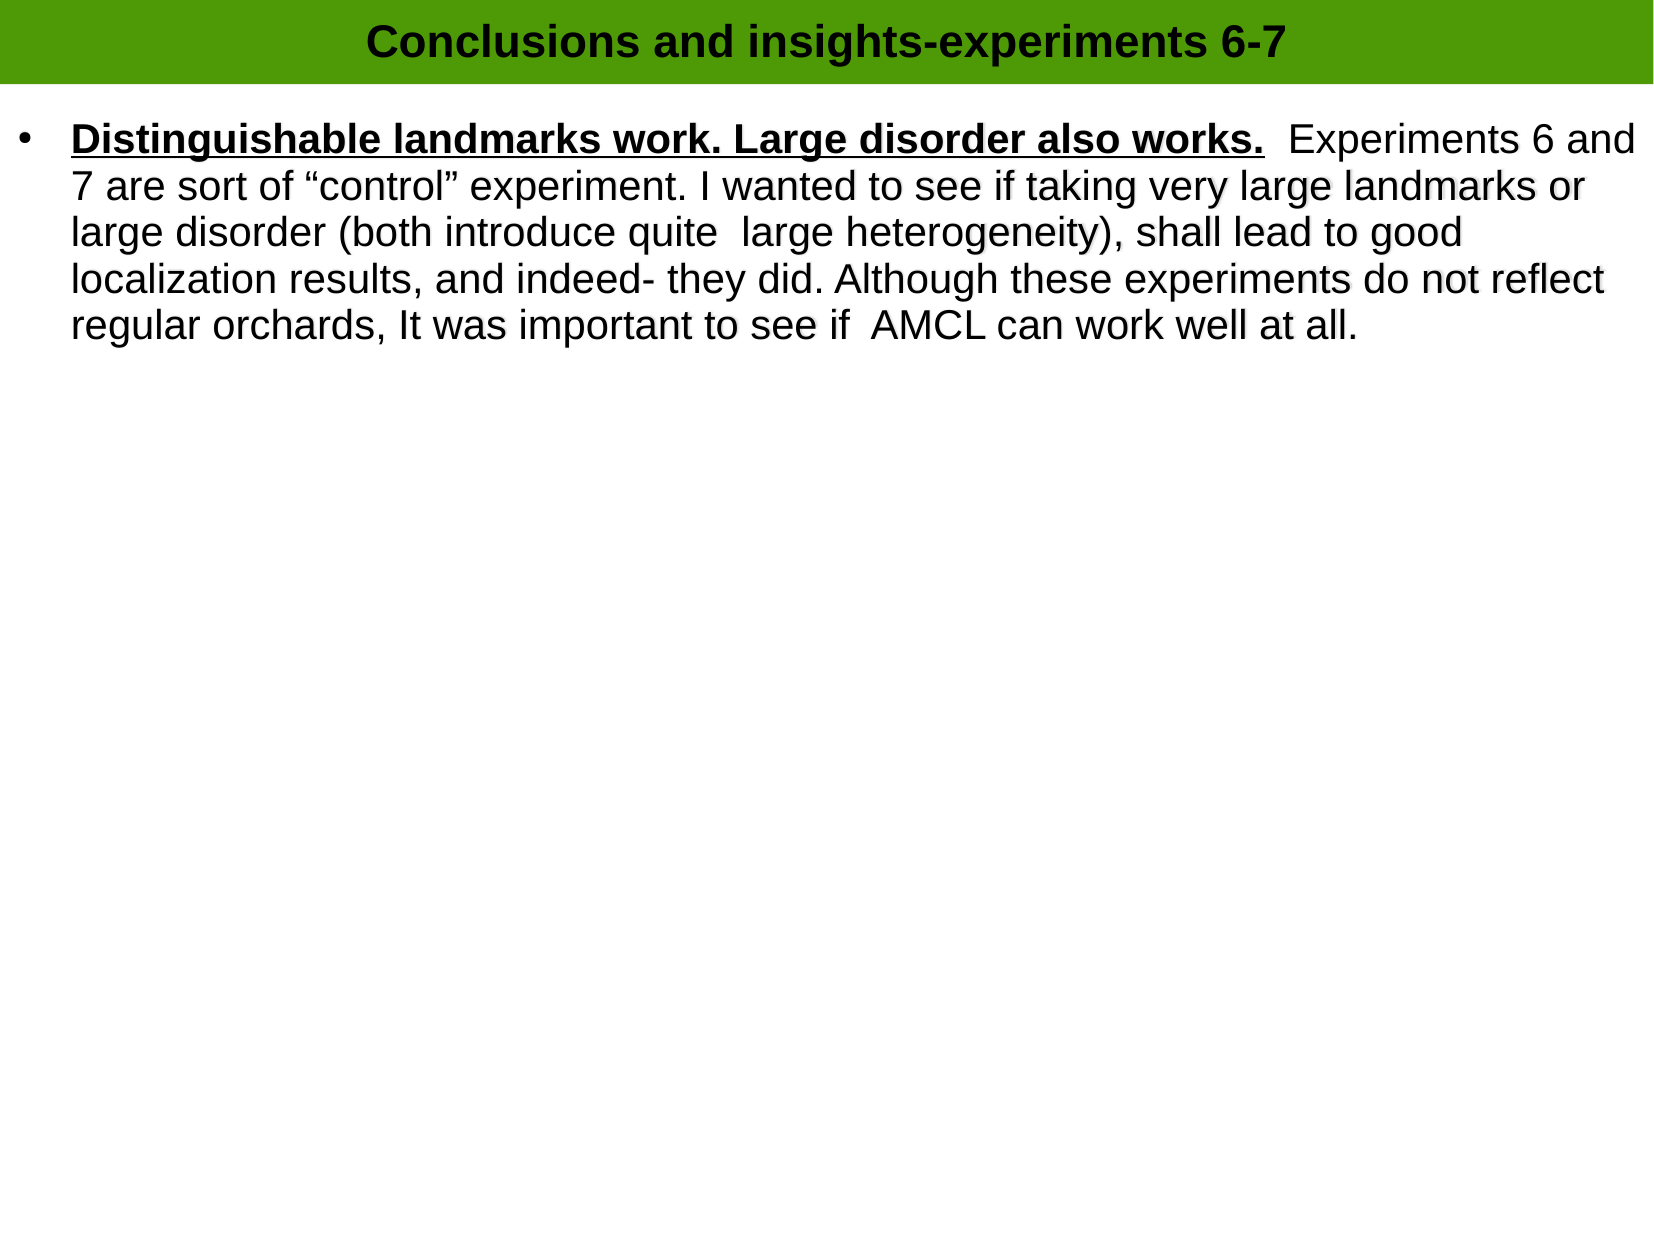

# Conclusions and insights-experiments 6-7
Distinguishable landmarks work. Large disorder also works. Experiments 6 and 7 are sort of “control” experiment. I wanted to see if taking very large landmarks or large disorder (both introduce quite large heterogeneity), shall lead to good localization results, and indeed- they did. Although these experiments do not reflect regular orchards, It was important to see if AMCL can work well at all.